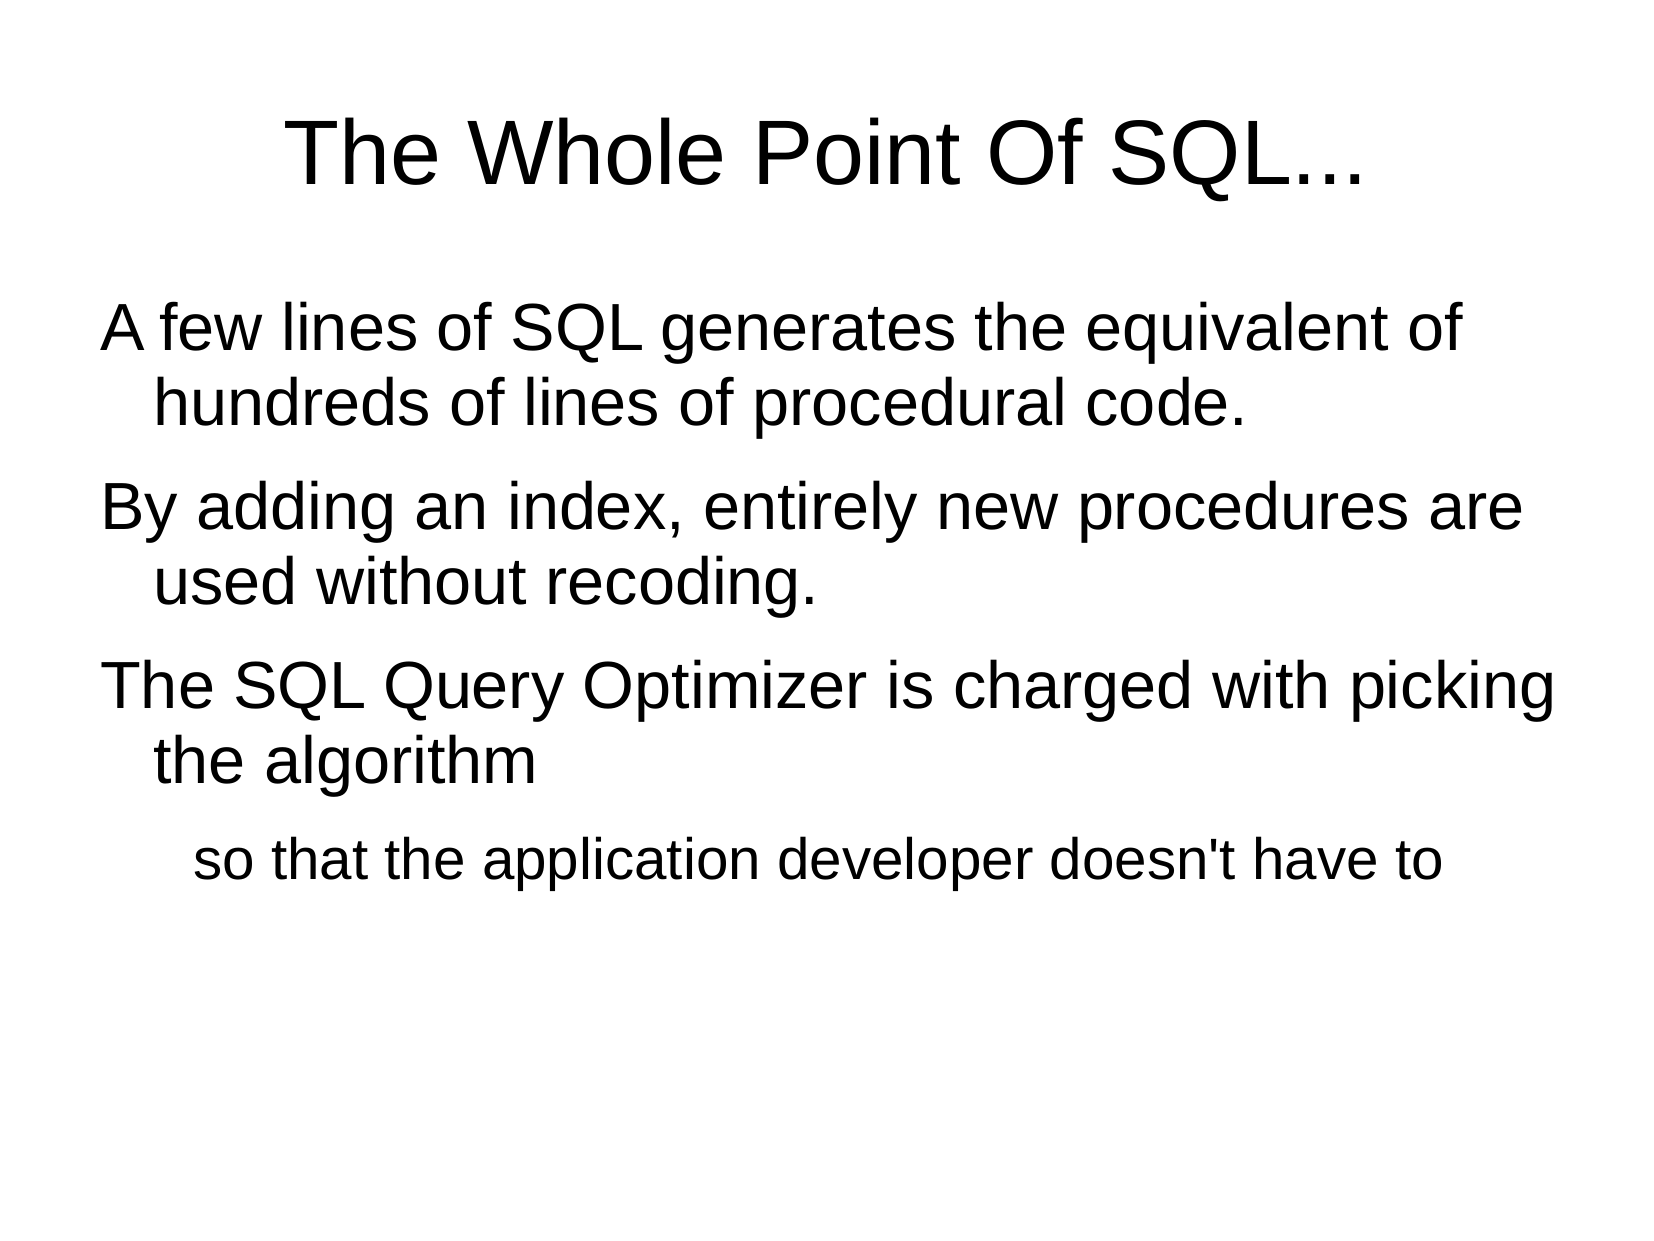

# The Whole Point Of SQL...
A few lines of SQL generates the equivalent of hundreds of lines of procedural code.
By adding an index, entirely new procedures are used without recoding.
The SQL Query Optimizer is charged with picking the algorithm
 so that the application developer doesn't have to